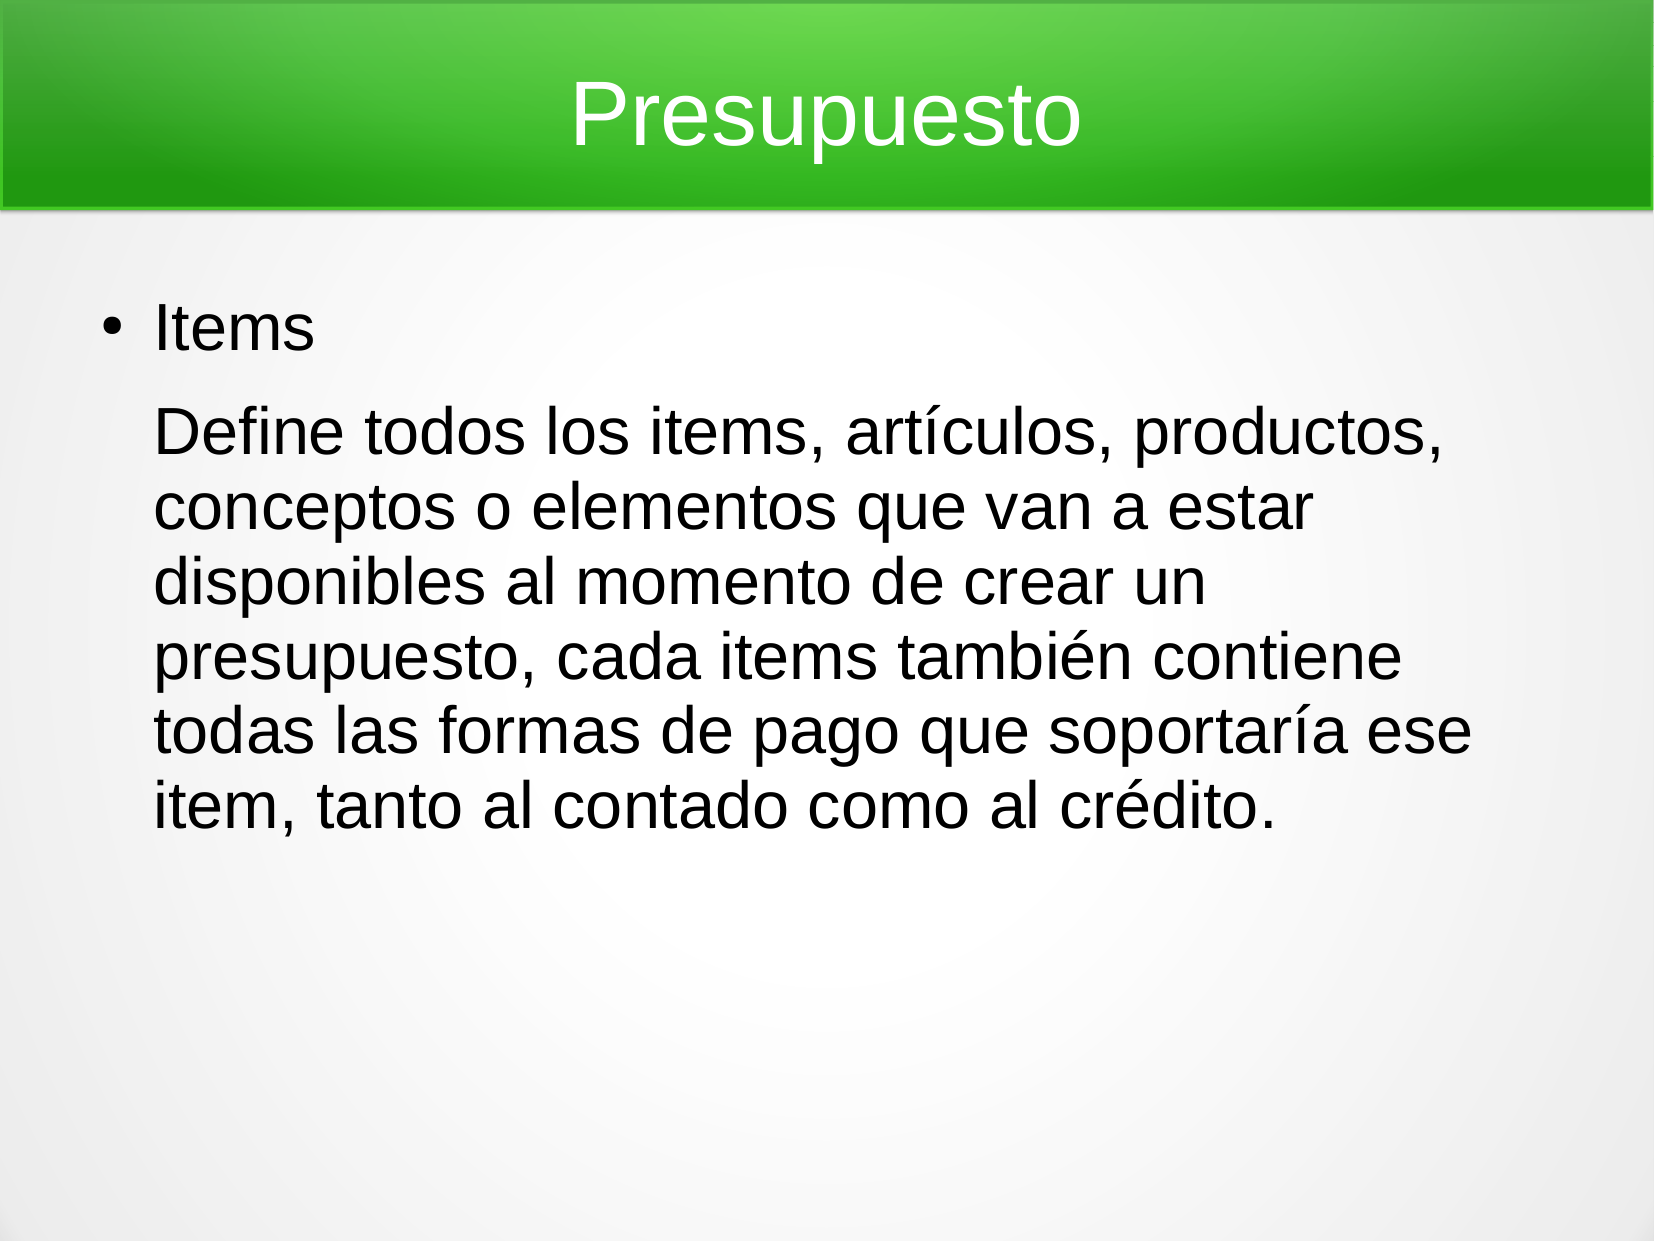

# Presupuesto
Items
Define todos los items, artículos, productos, conceptos o elementos que van a estar disponibles al momento de crear un presupuesto, cada items también contiene todas las formas de pago que soportaría ese item, tanto al contado como al crédito.